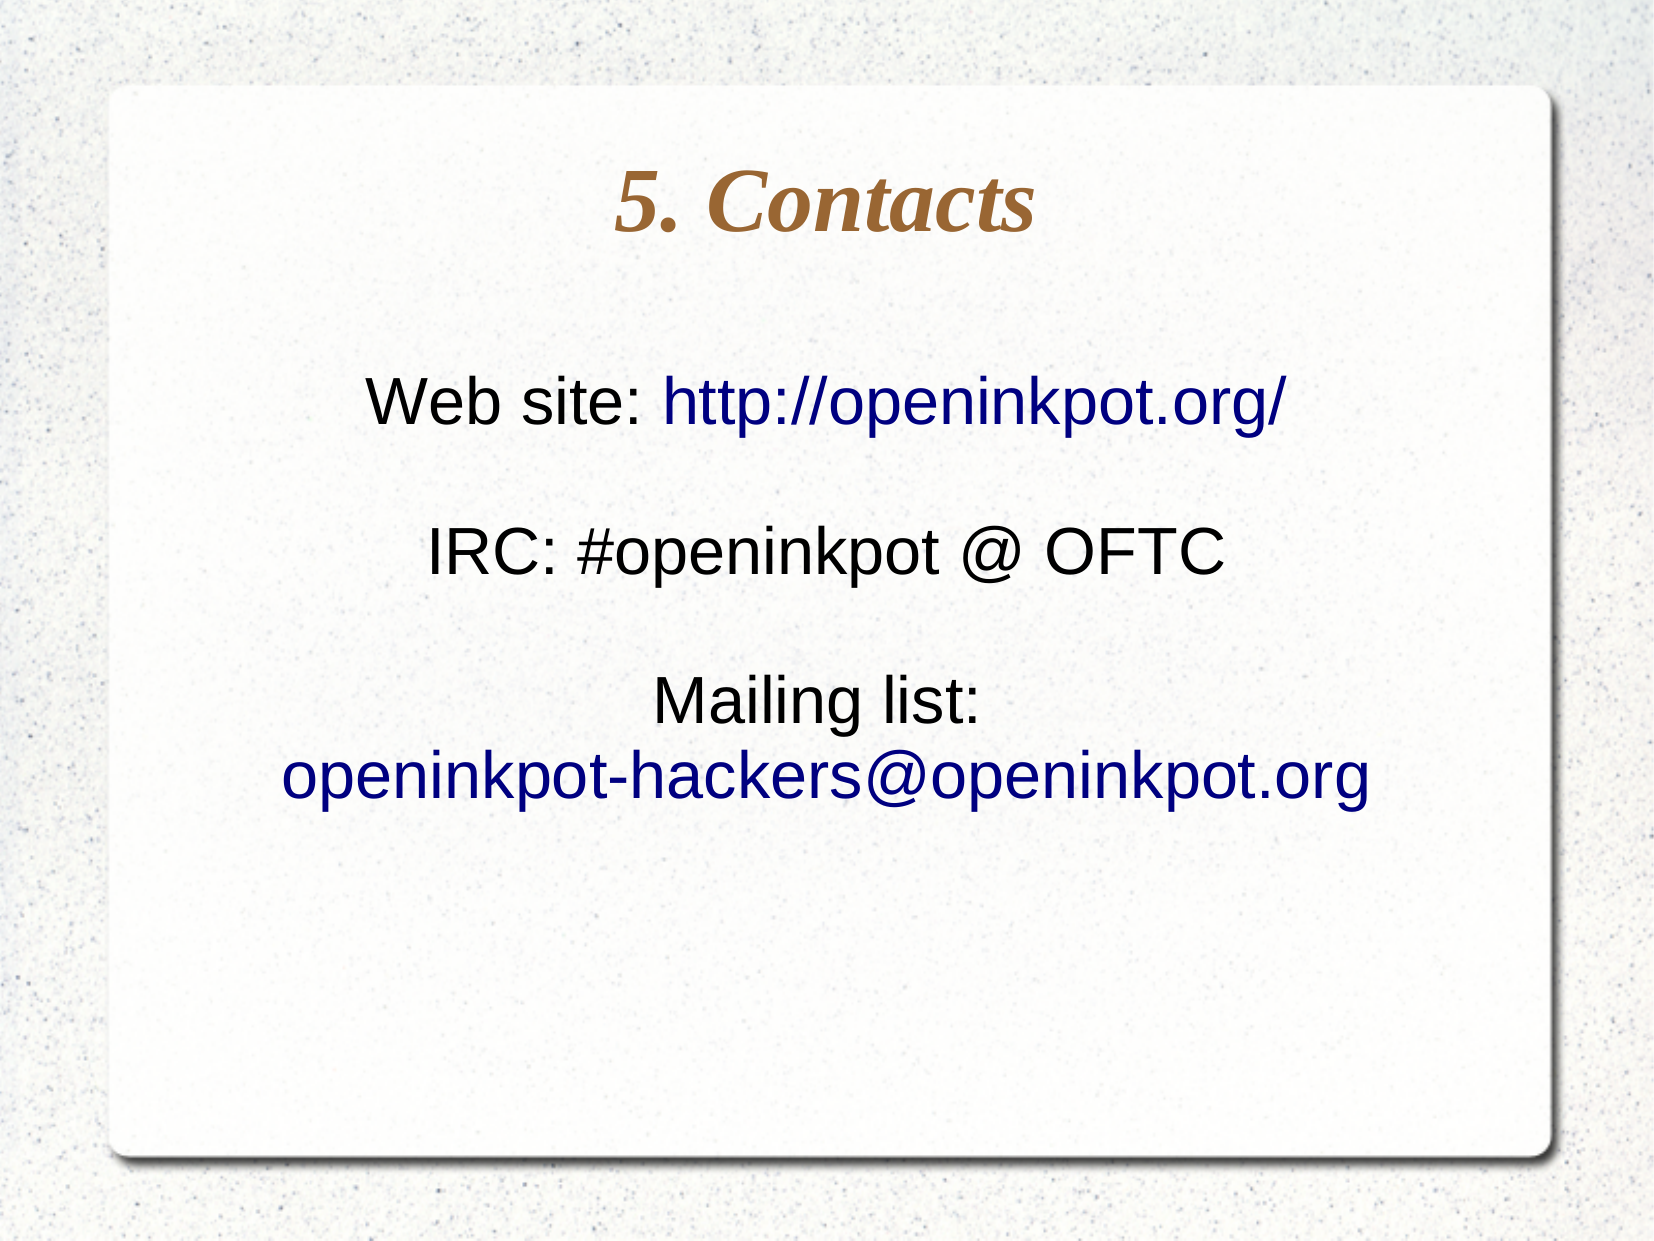

# 5. Contacts
Web site: http://openinkpot.org/
IRC: #openinkpot @ OFTC
Mailing list: openinkpot-hackers@openinkpot.org